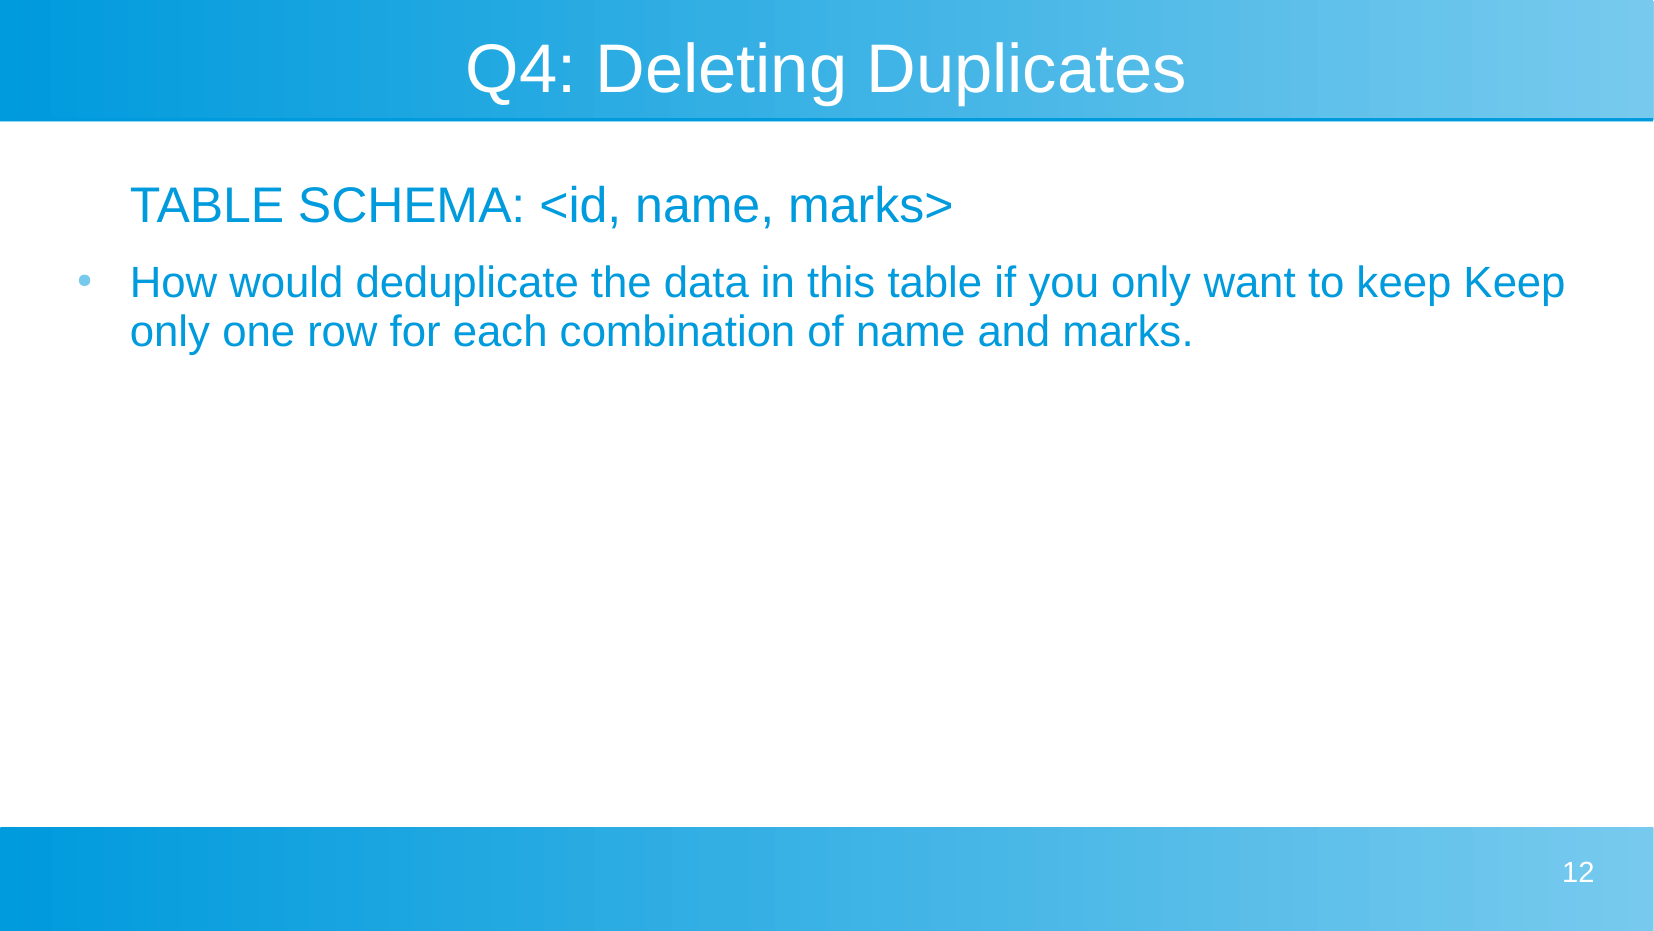

# Q4: Deleting Duplicates
TABLE SCHEMA: <id, name, marks>
How would deduplicate the data in this table if you only want to keep Keep only one row for each combination of name and marks.
12